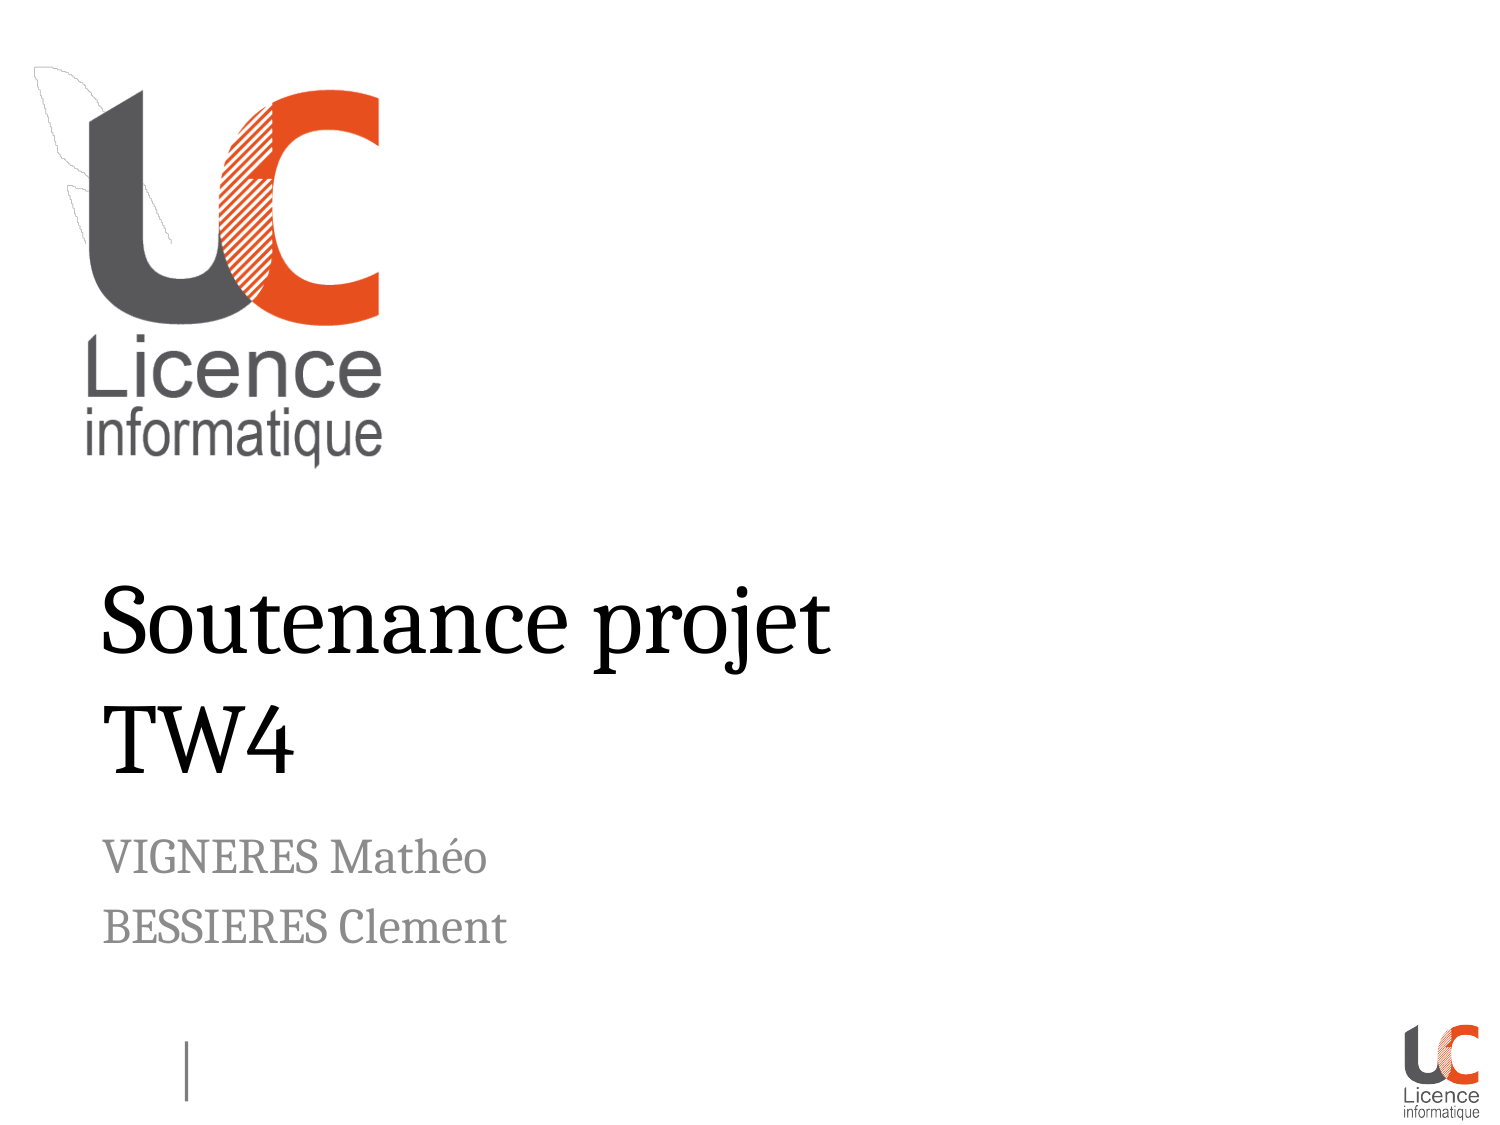

# Soutenance projet TW4
VIGNERES Mathéo
BESSIERES Clement